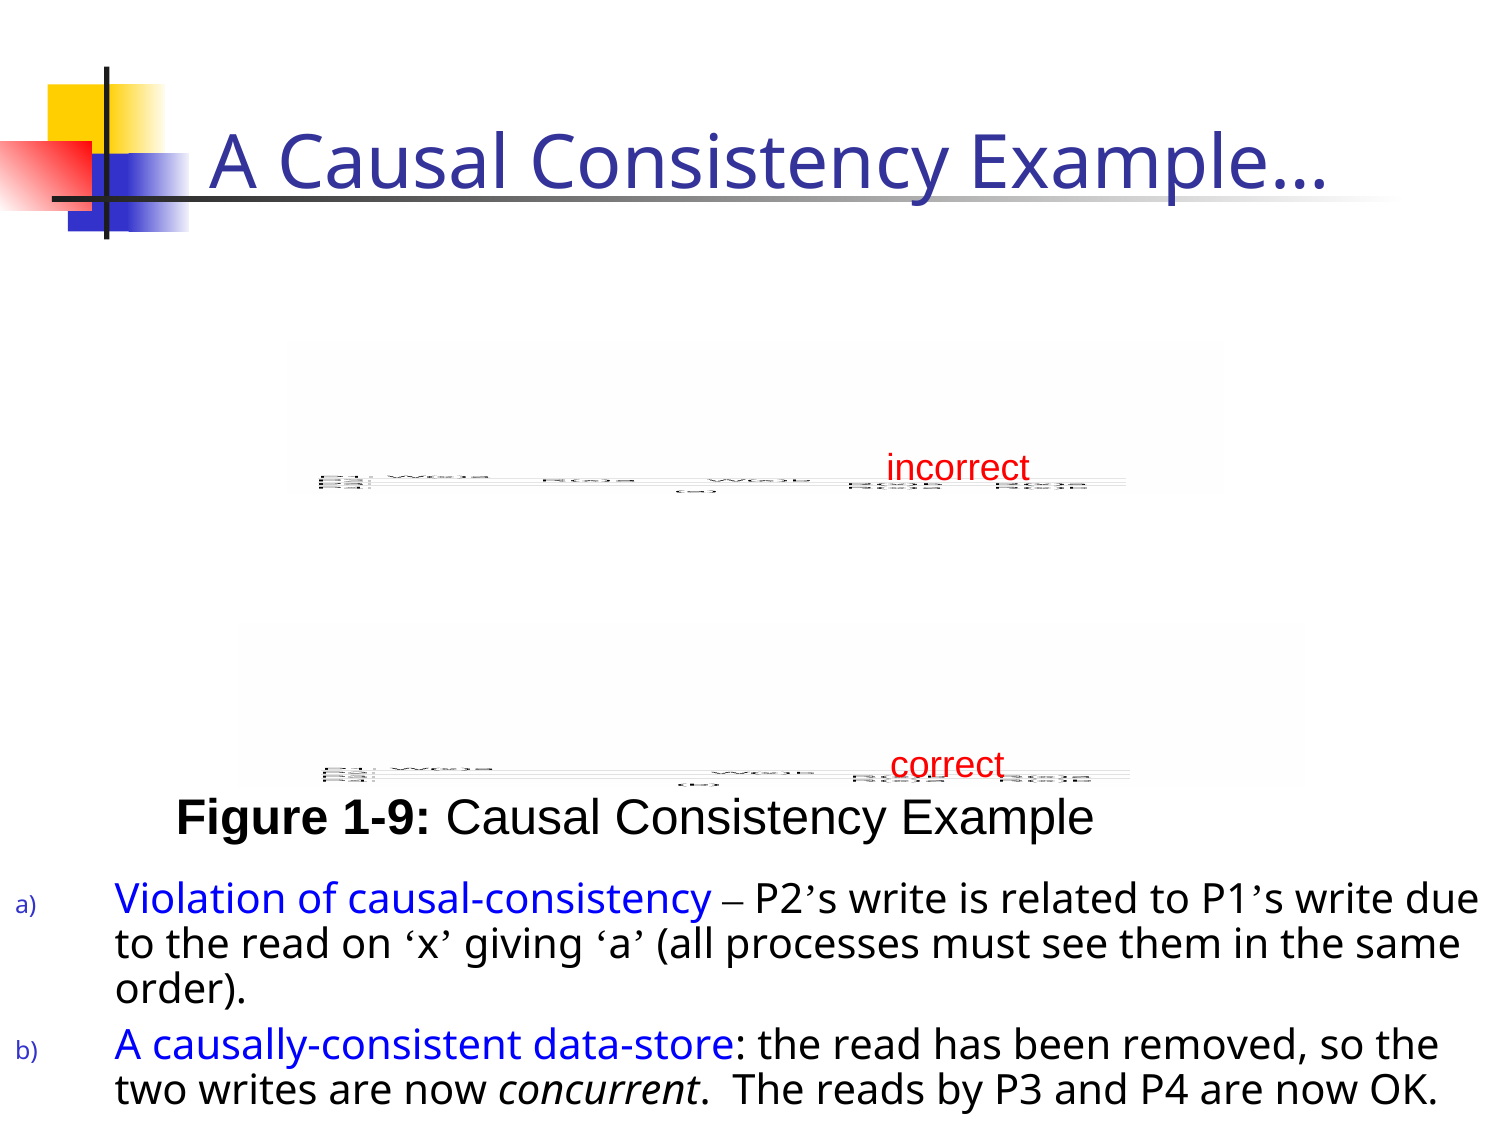

A Causal Consistency Example…
incorrect
correct
Figure 1-9: Causal Consistency Example
Violation of causal-consistency – P2’s write is related to P1’s write due to the read on ‘x’ giving ‘a’ (all processes must see them in the same order).
A causally-consistent data-store: the read has been removed, so the two writes are now concurrent. The reads by P3 and P4 are now OK.